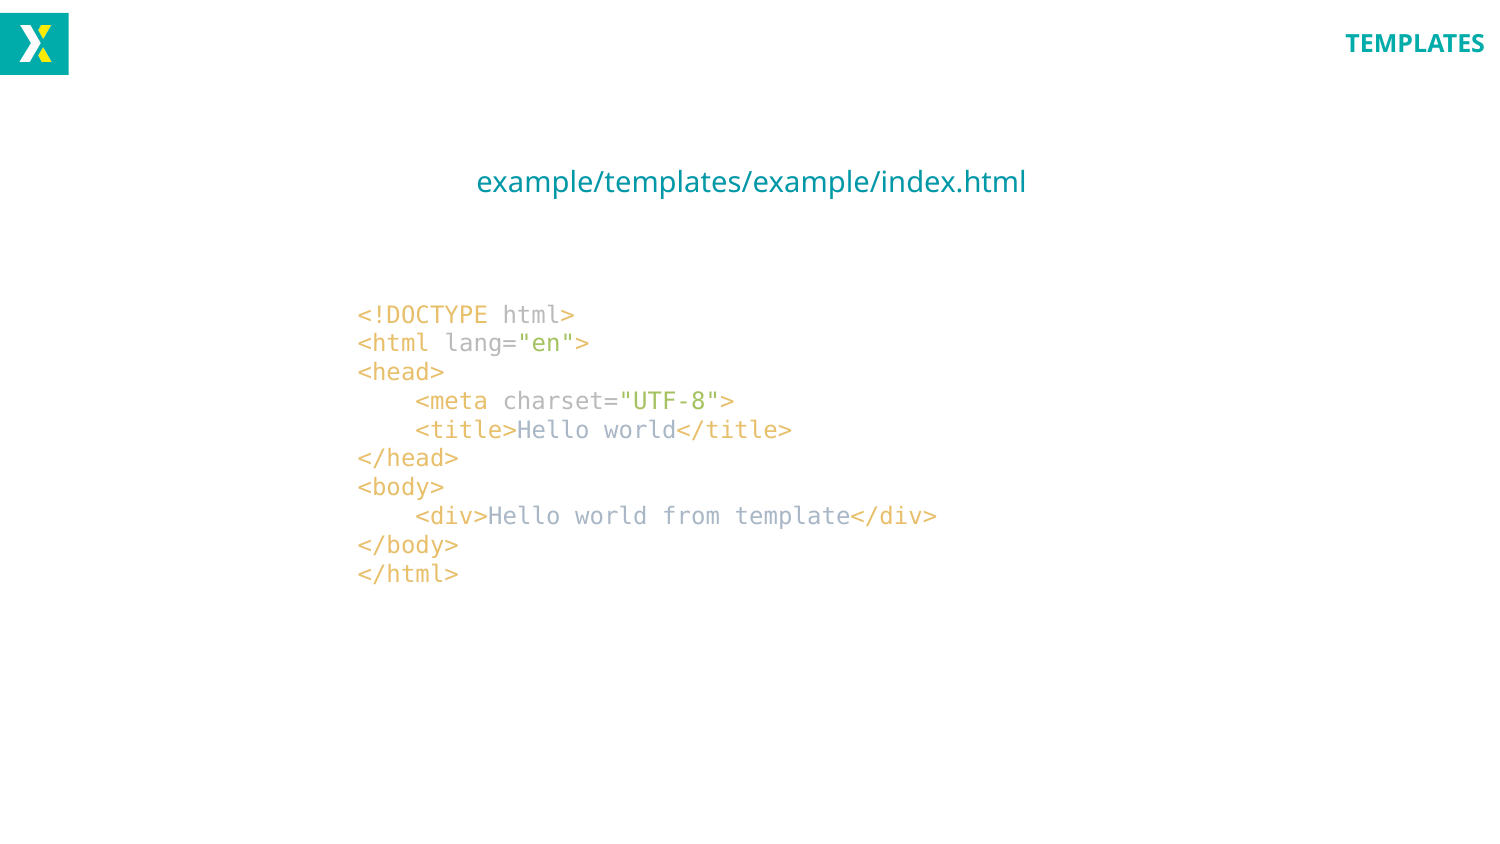

example/templates/example/index.html
<!DOCTYPE html>
<html lang="en">
<head>
 <meta charset="UTF-8">
 <title>Hello world</title>
</head>
<body>
 <div>Hello world from template</div>
</body>
</html>